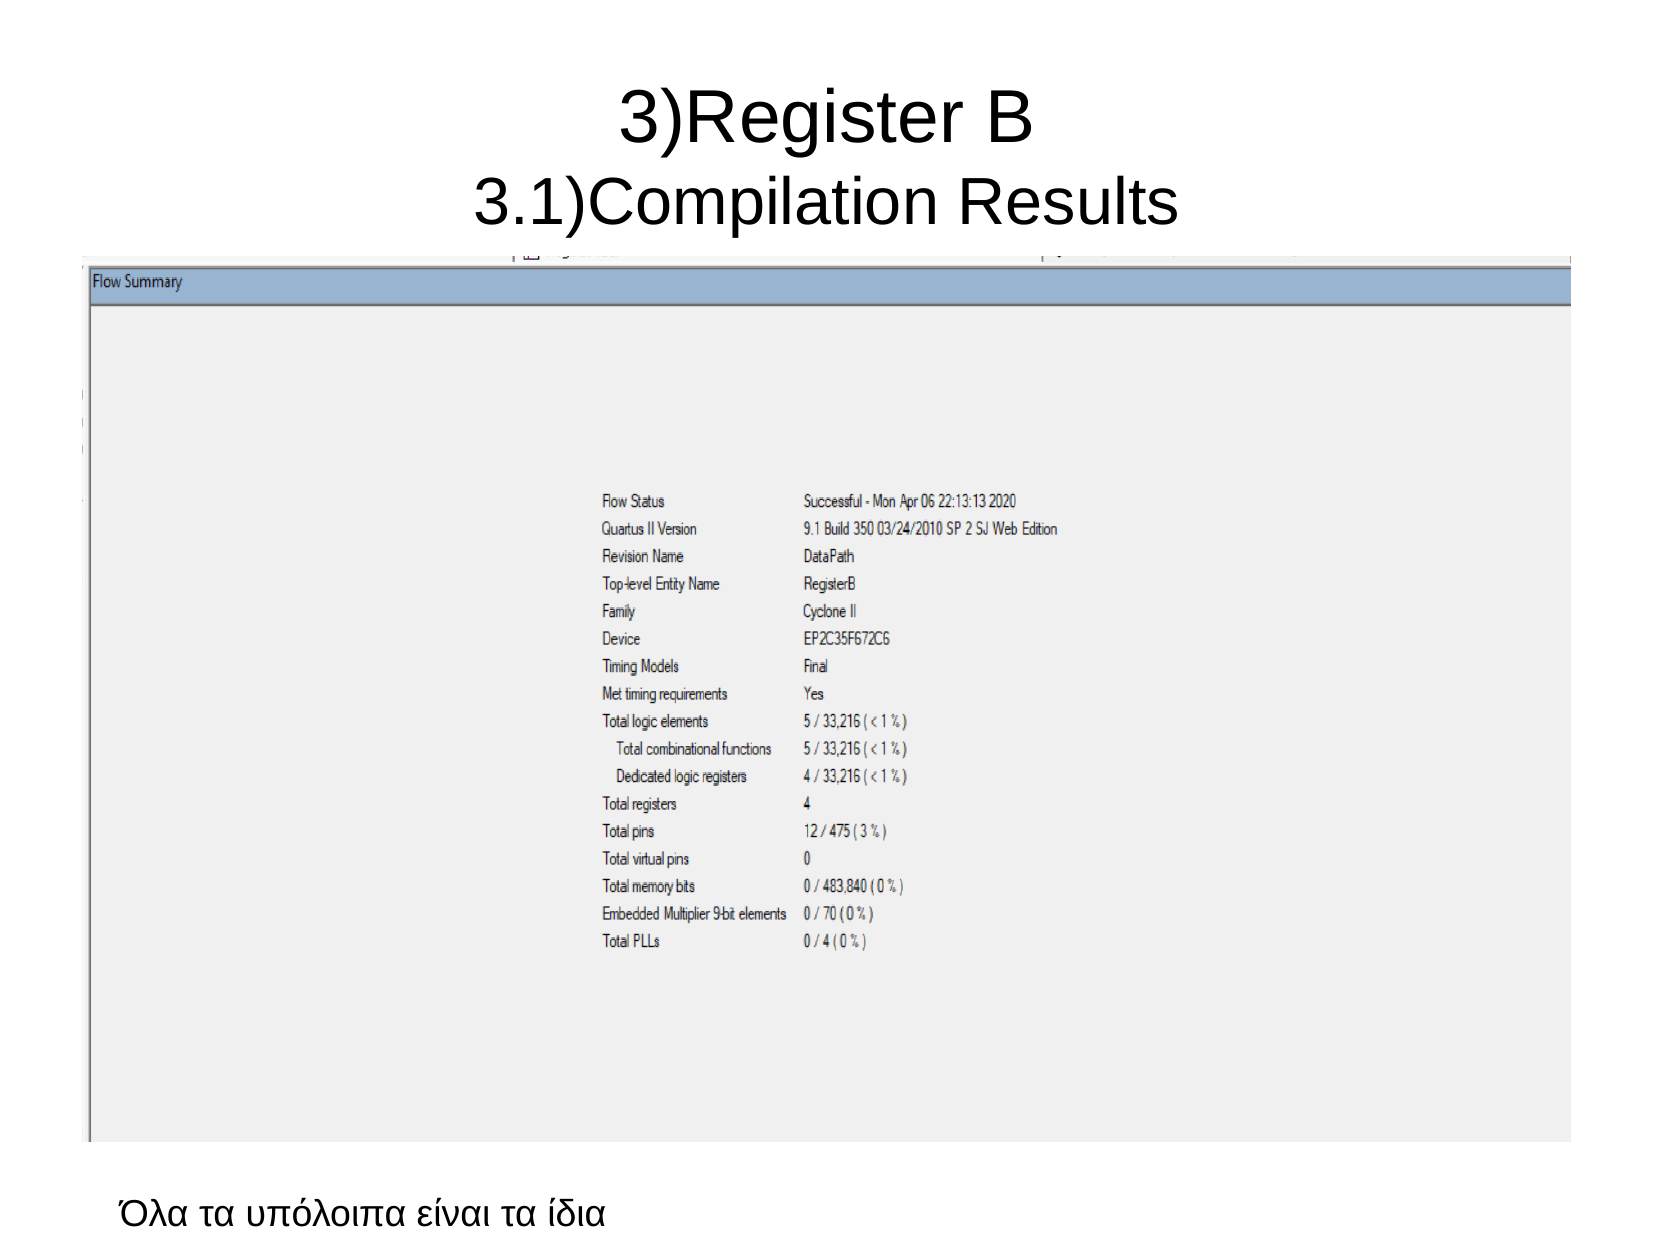

# 3)Register B 3.1)Compilation Results
Όλα τα υπόλοιπα είναι τα ίδια